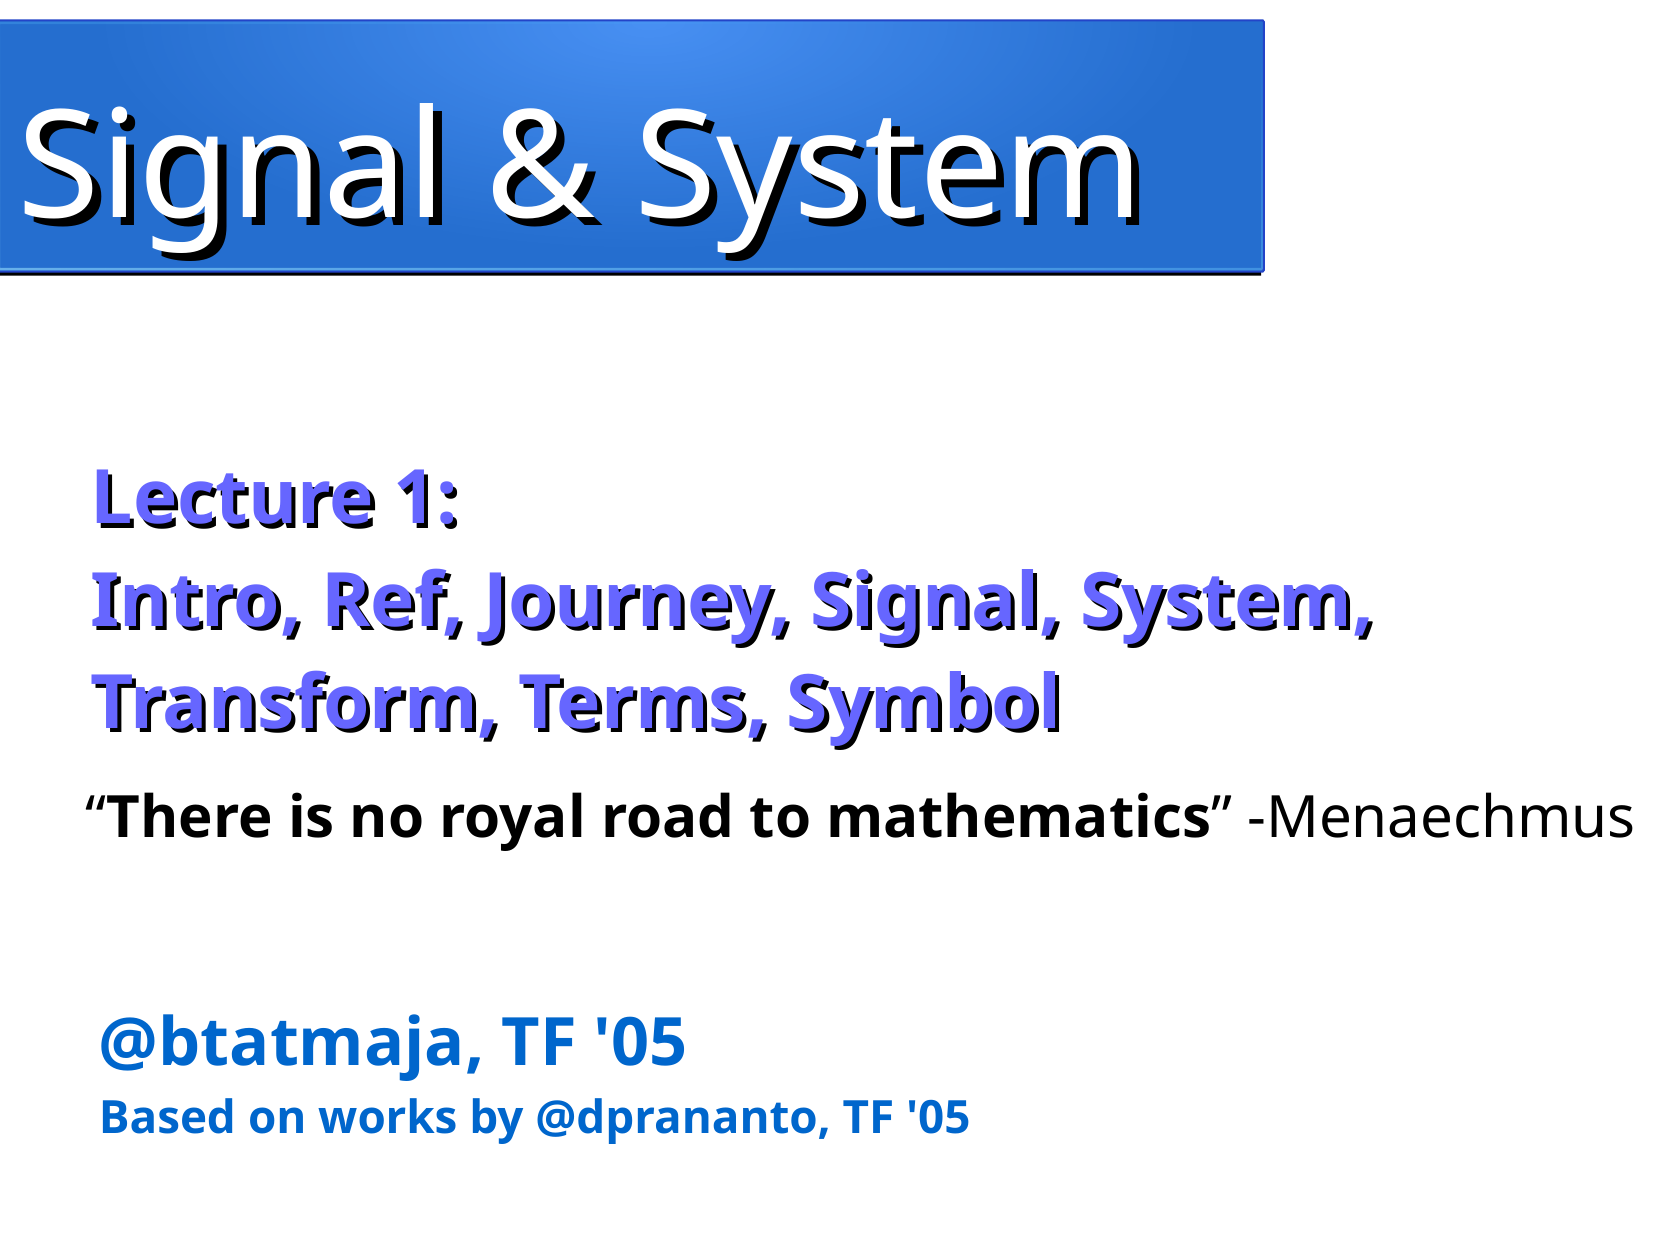

# Signal & System
Lecture 1:
Intro, Ref, Journey, Signal, System,
Transform, Terms, Symbol
“There is no royal road to mathematics” -Menaechmus
@btatmaja, TF '05
Based on works by @dprananto, TF '05